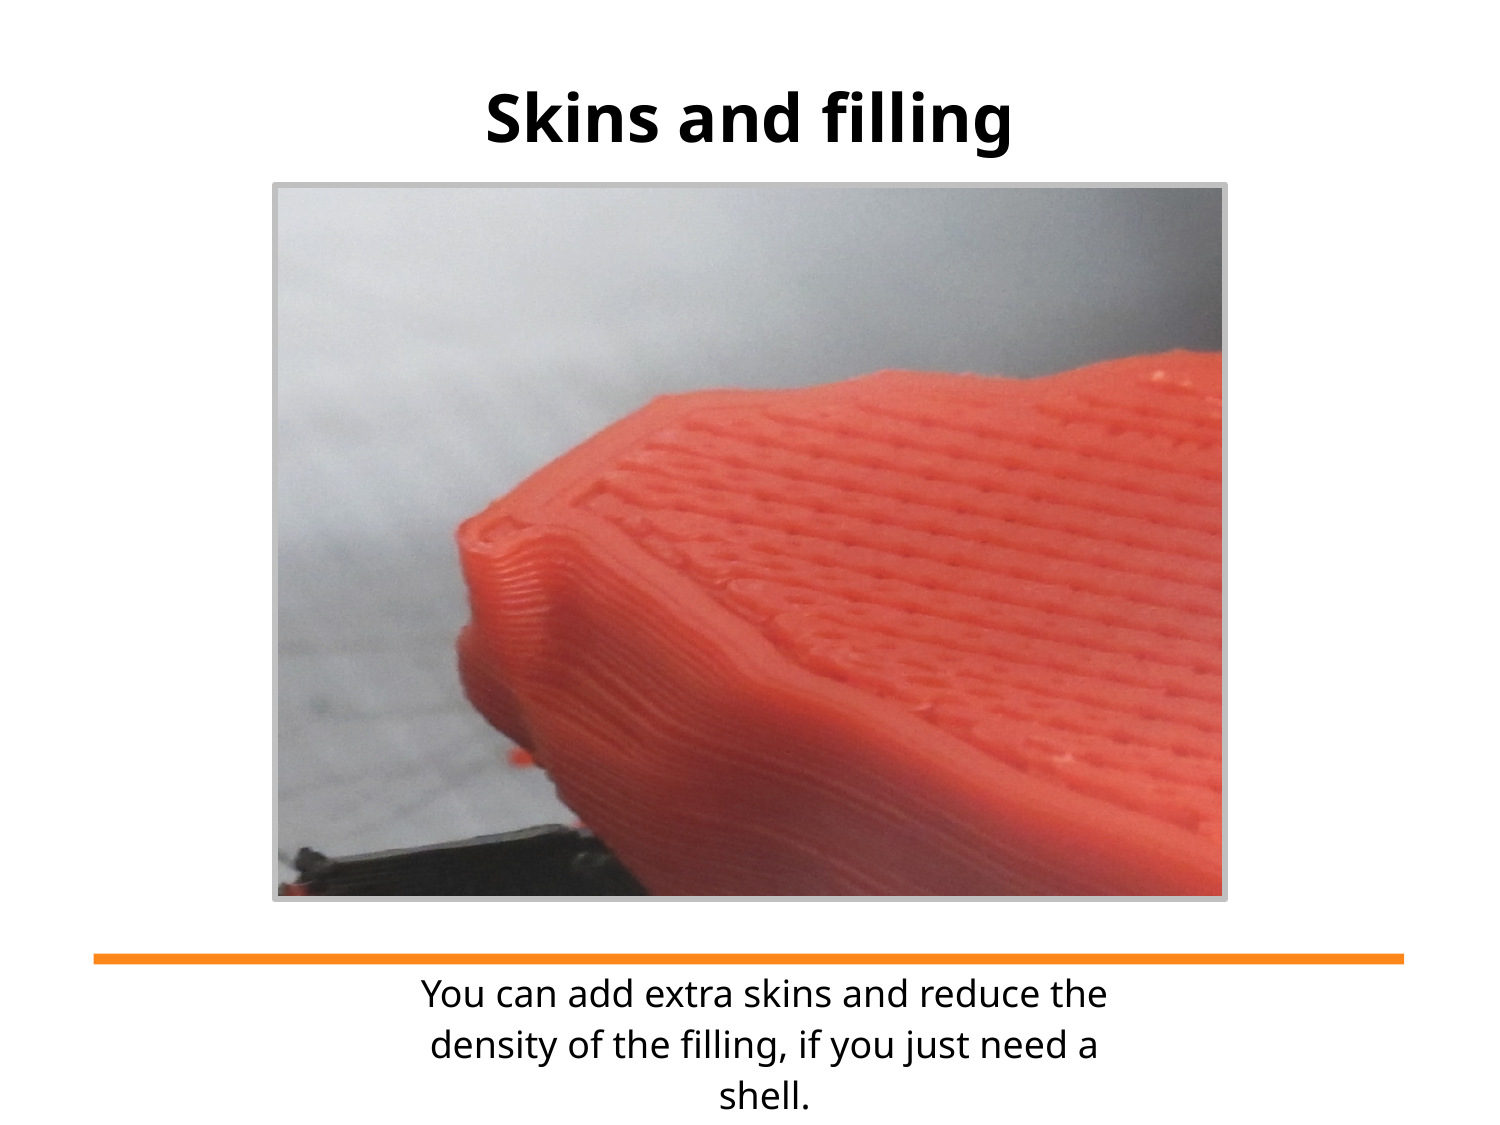

# Skins and filling
You can add extra skins and reduce the density of the filling, if you just need a shell.